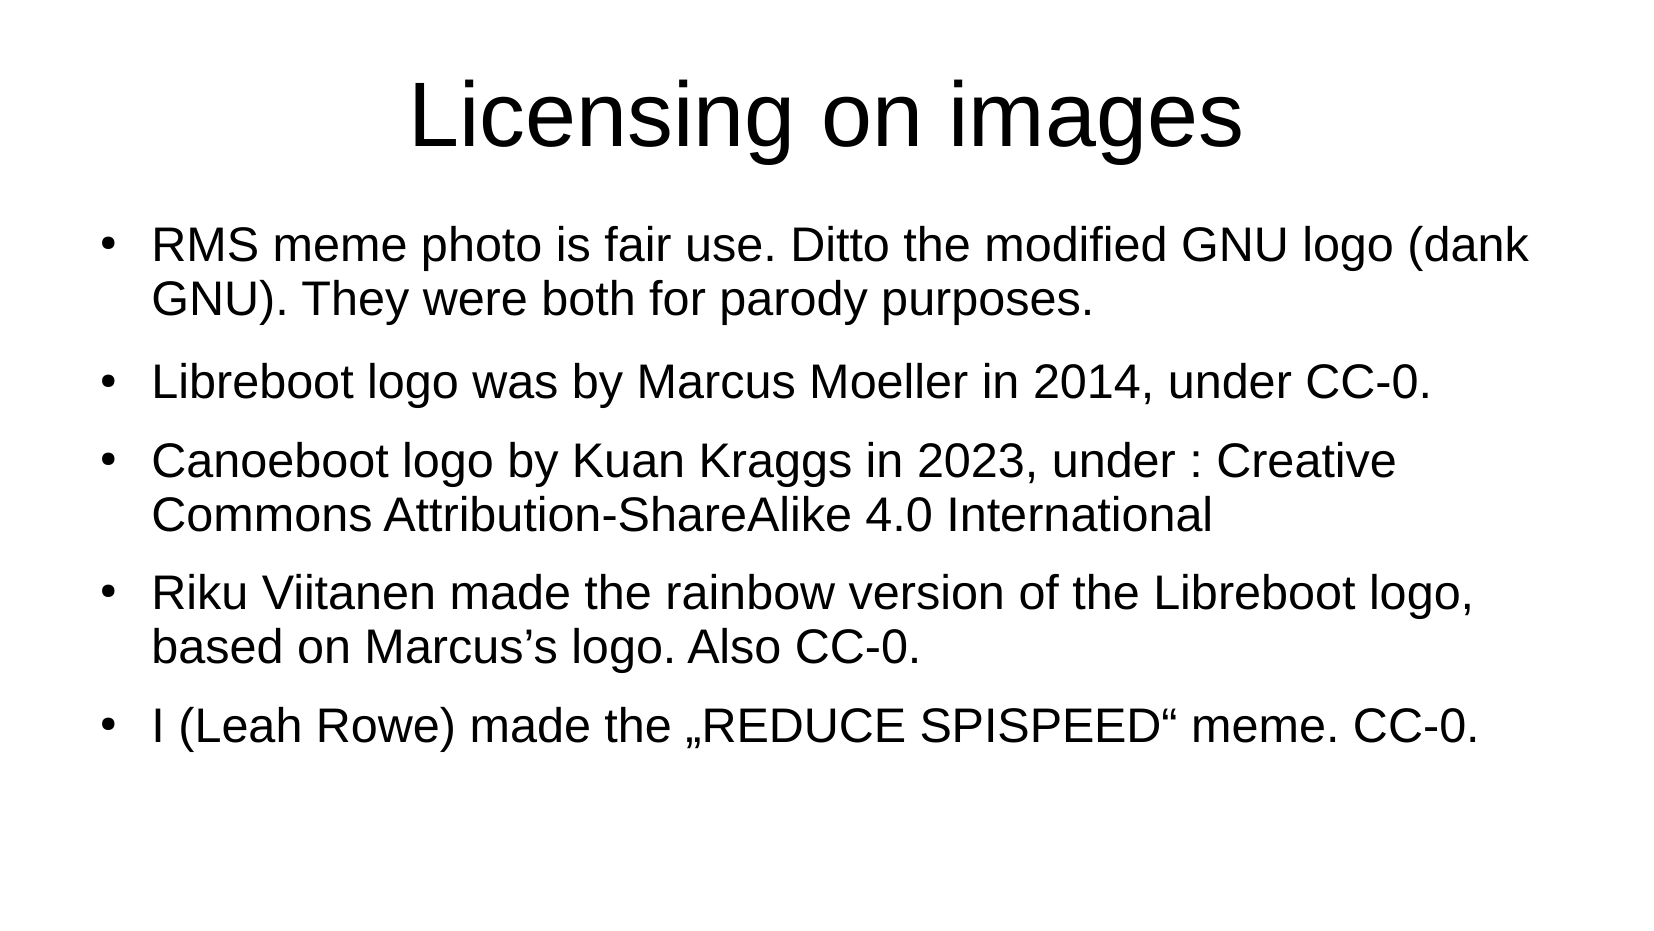

# Licensing on images
RMS meme photo is fair use. Ditto the modified GNU logo (dank GNU). They were both for parody purposes.
Libreboot logo was by Marcus Moeller in 2014, under CC-0.
Canoeboot logo by Kuan Kraggs in 2023, under : Creative Commons Attribution-ShareAlike 4.0 International
Riku Viitanen made the rainbow version of the Libreboot logo, based on Marcus’s logo. Also CC-0.
I (Leah Rowe) made the „REDUCE SPISPEED“ meme. CC-0.